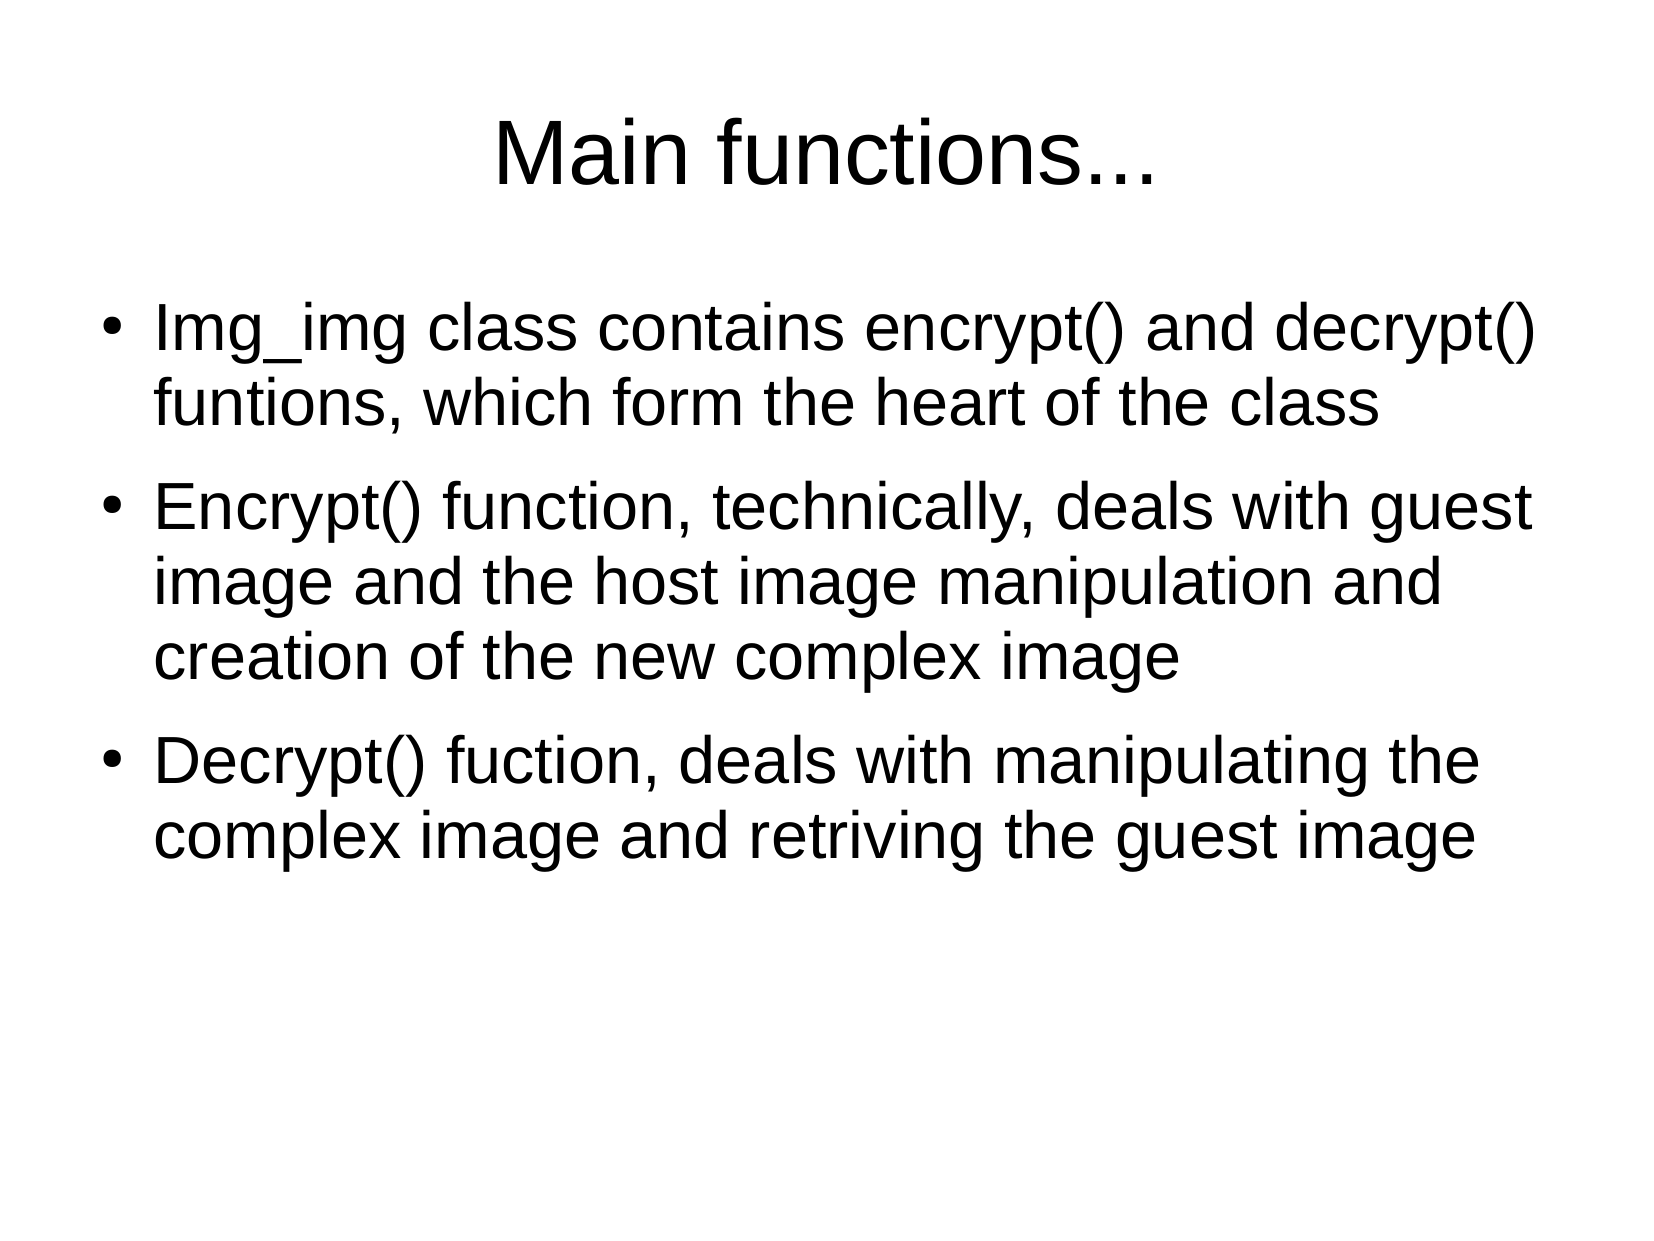

# Main functions...
Img_img class contains encrypt() and decrypt() funtions, which form the heart of the class
Encrypt() function, technically, deals with guest image and the host image manipulation and creation of the new complex image
Decrypt() fuction, deals with manipulating the complex image and retriving the guest image